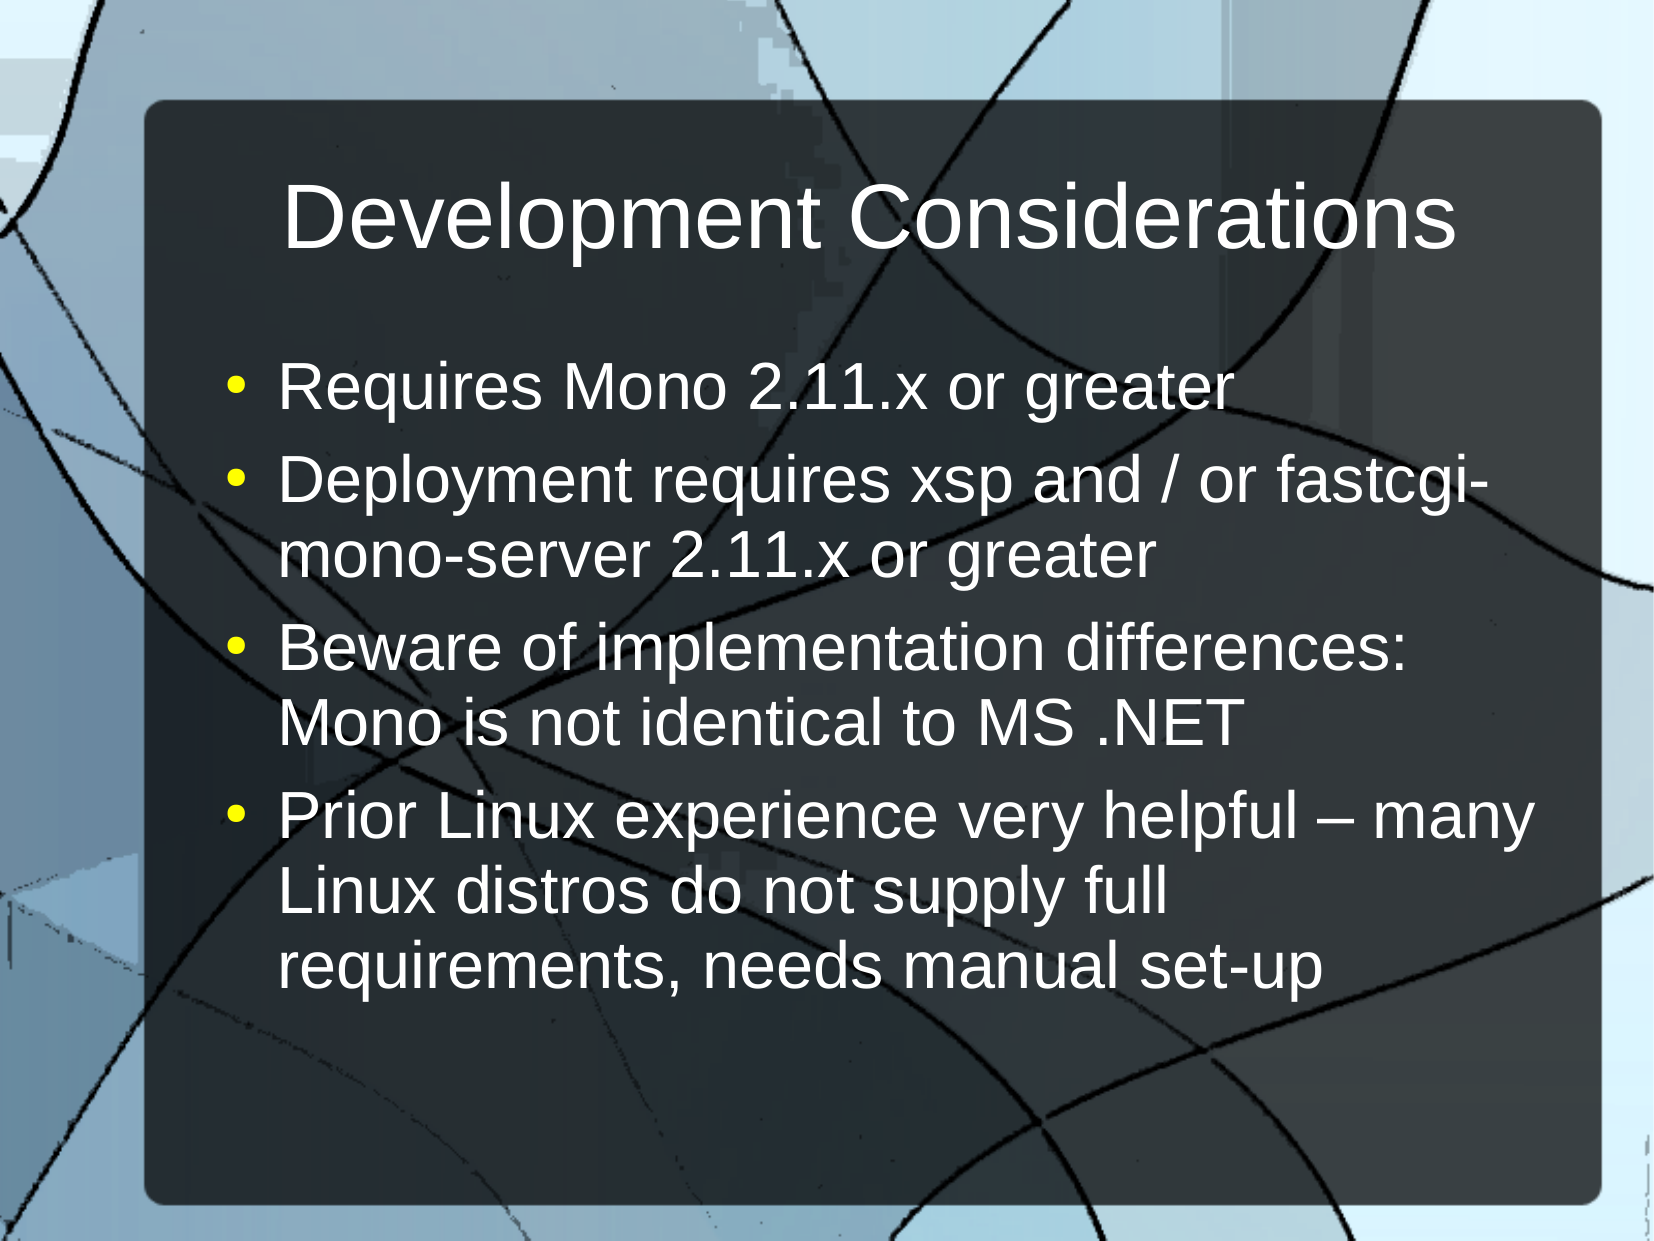

# Development Considerations
Requires Mono 2.11.x or greater
Deployment requires xsp and / or fastcgi-mono-server 2.11.x or greater
Beware of implementation differences: Mono is not identical to MS .NET
Prior Linux experience very helpful – many Linux distros do not supply full requirements, needs manual set-up